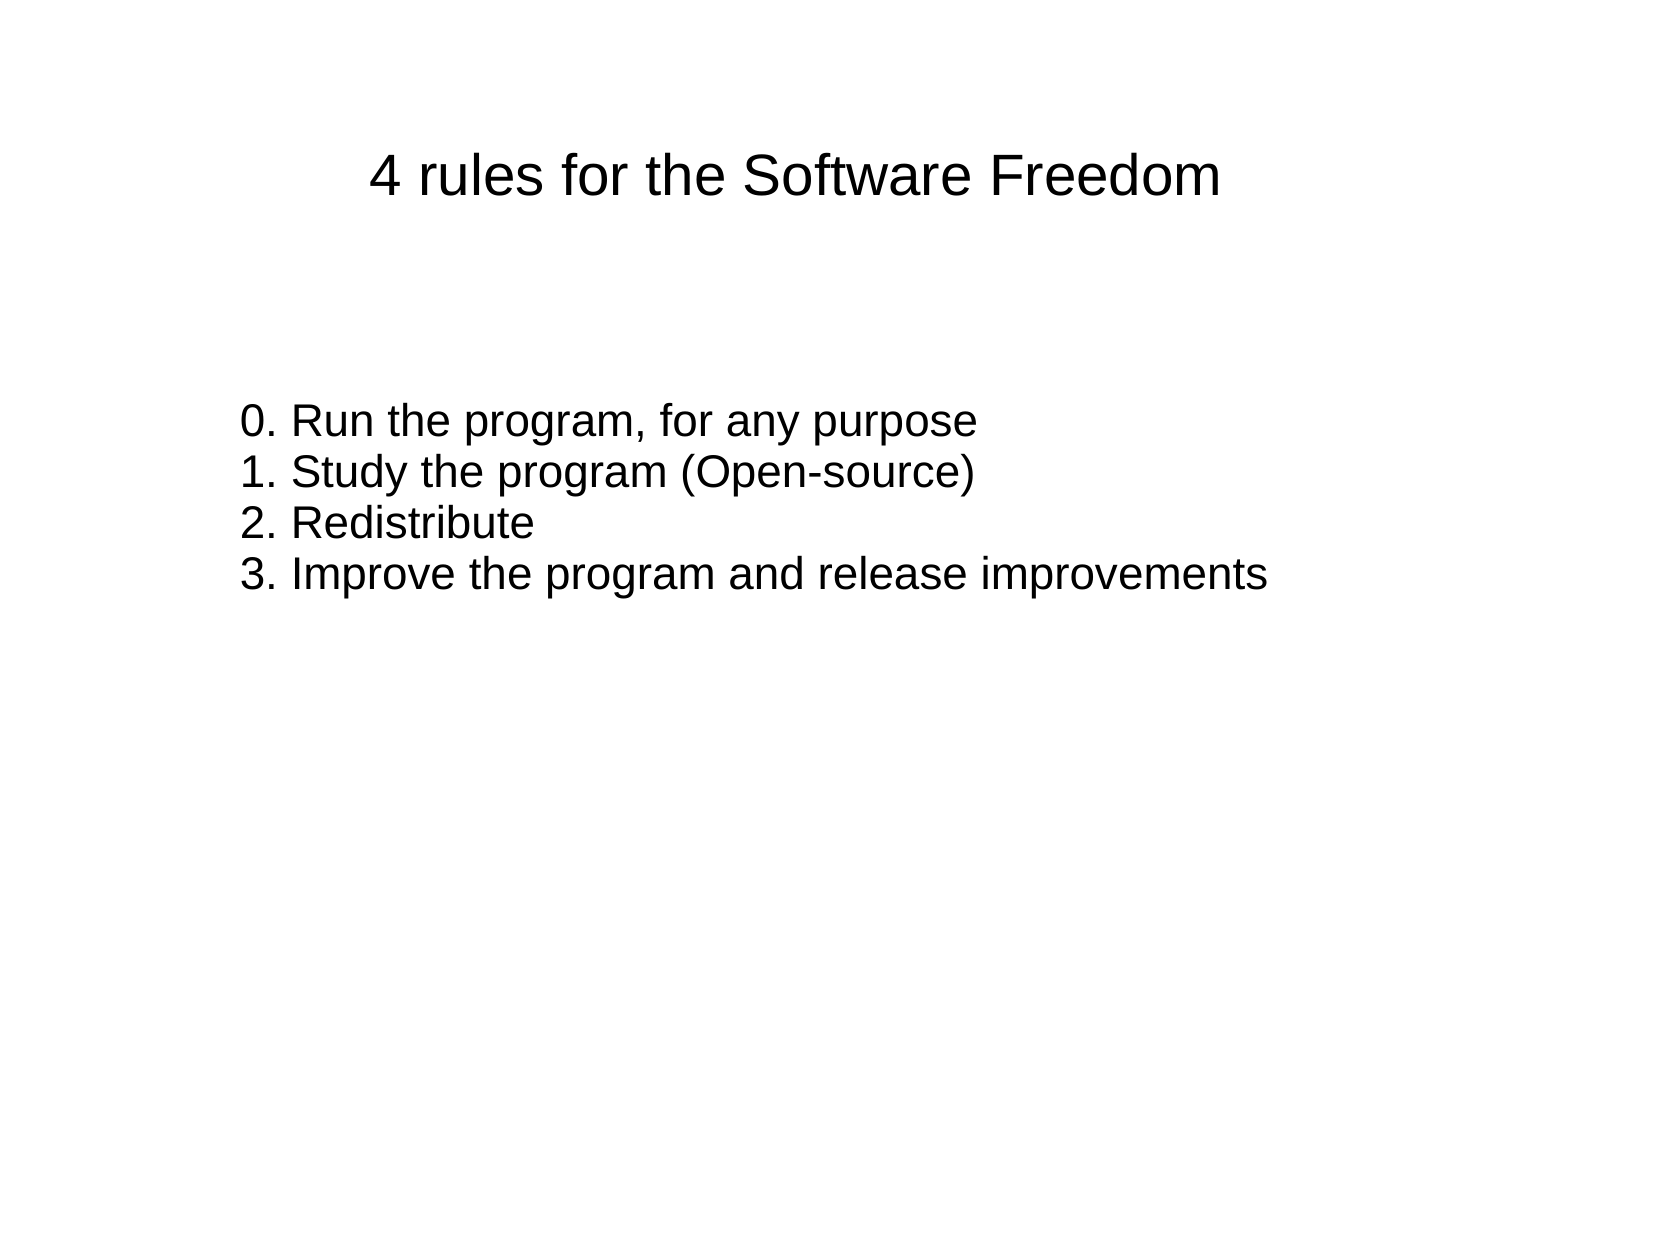

4 rules for the Software Freedom
0. Run the program, for any purpose
1. Study the program (Open-source)
2. Redistribute
3. Improve the program and release improvements